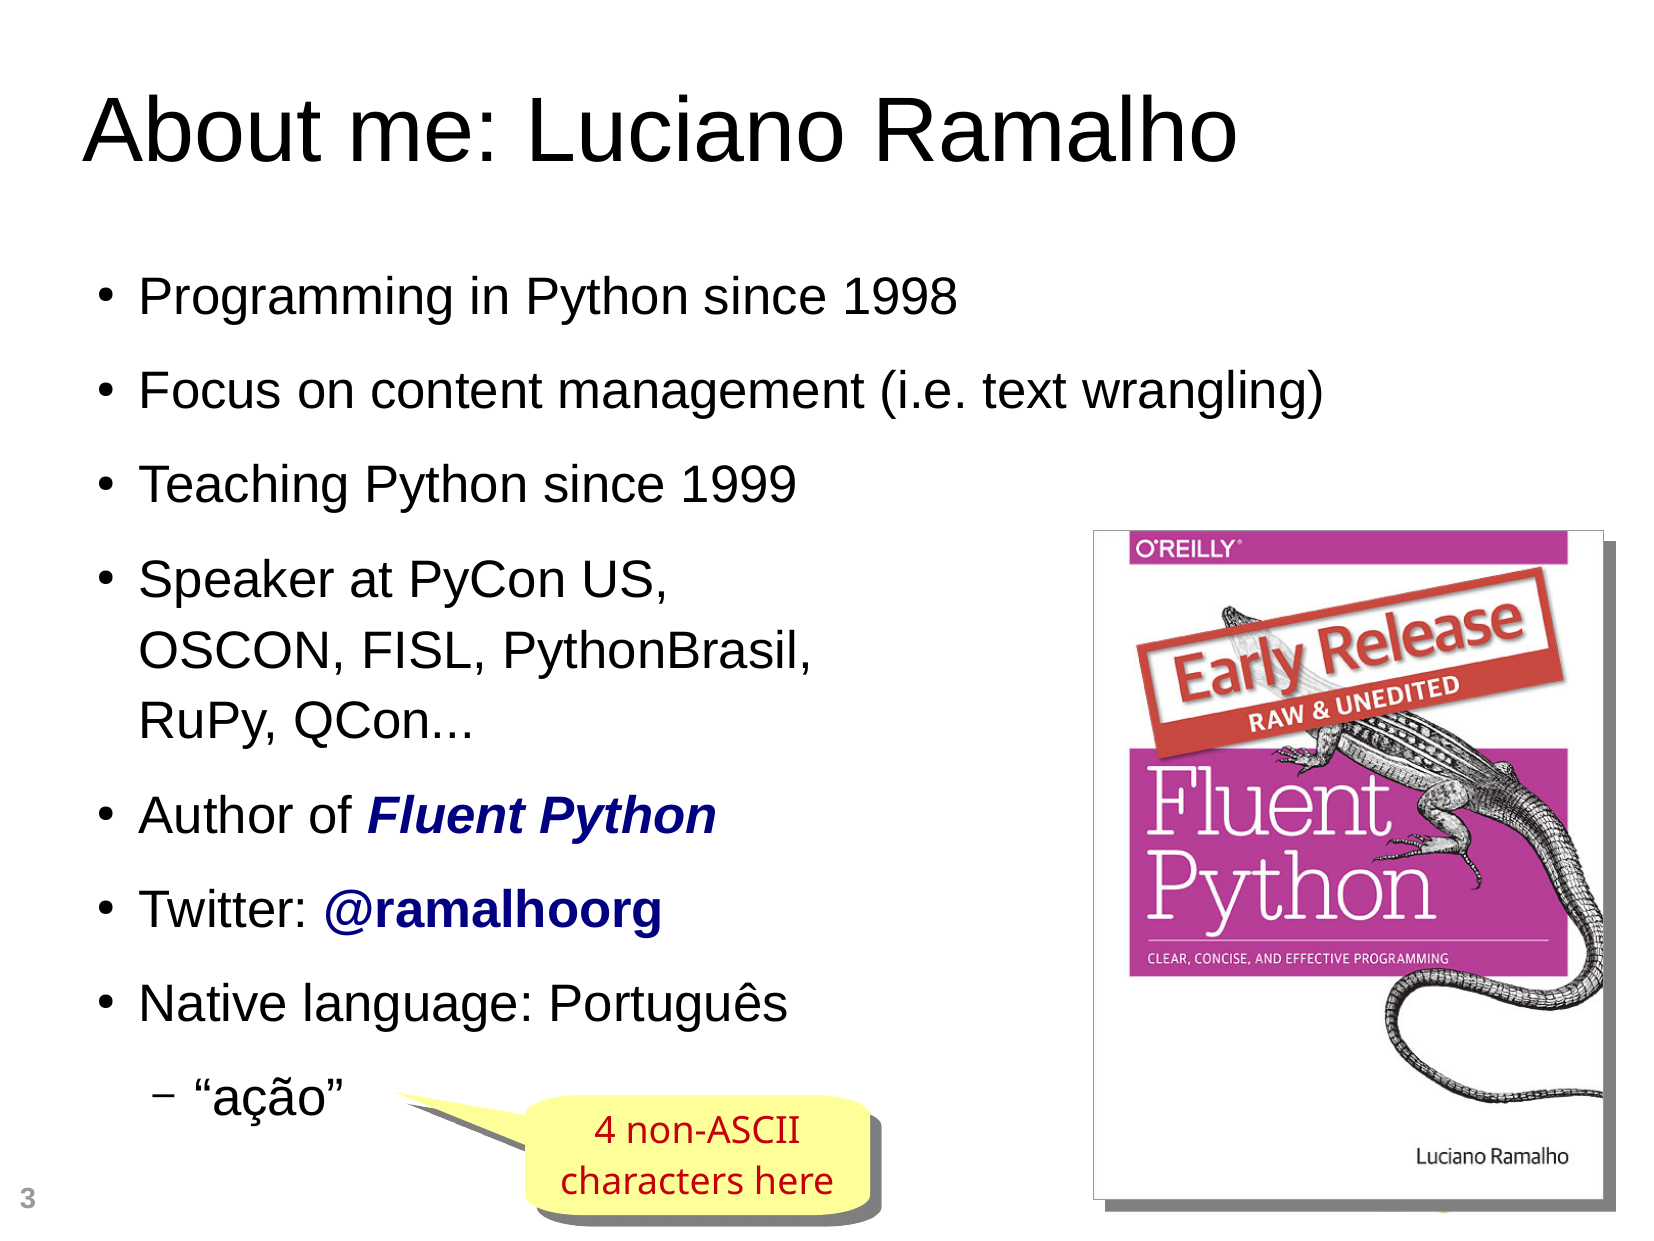

# About me: Luciano Ramalho
Programming in Python since 1998
Focus on content management (i.e. text wrangling)
Teaching Python since 1999
Speaker at PyCon US,
OSCON, FISL, PythonBrasil,
RuPy, QCon...
Author of Fluent Python
Twitter: @ramalhoorg
Native language: Português
“ação”
4 non-ASCII
characters here
3